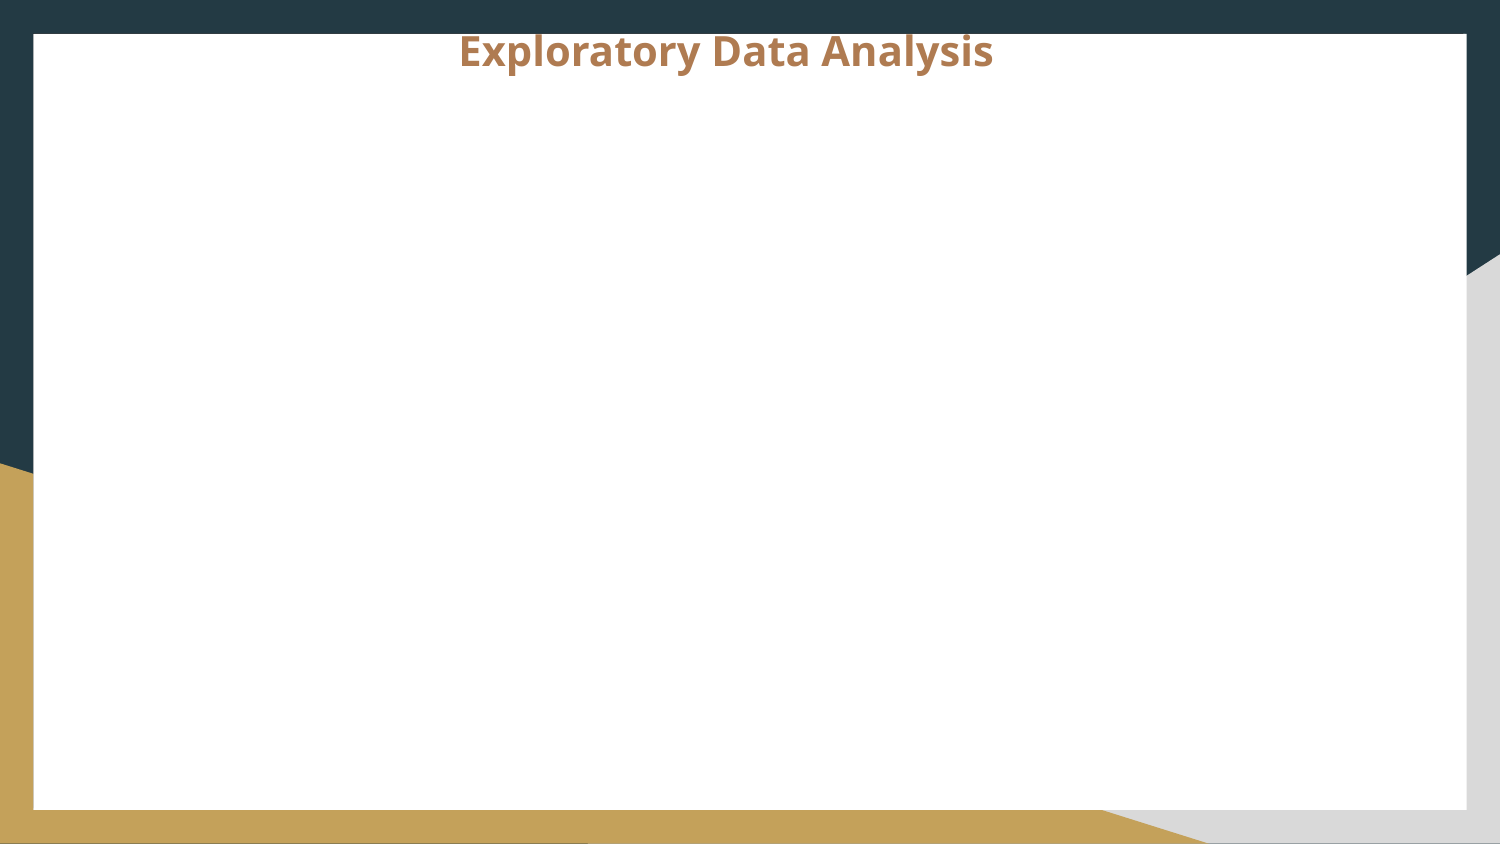

# Exploratory Data Analysis
Exploratory data analysis methods
Insights and interesting patterns found